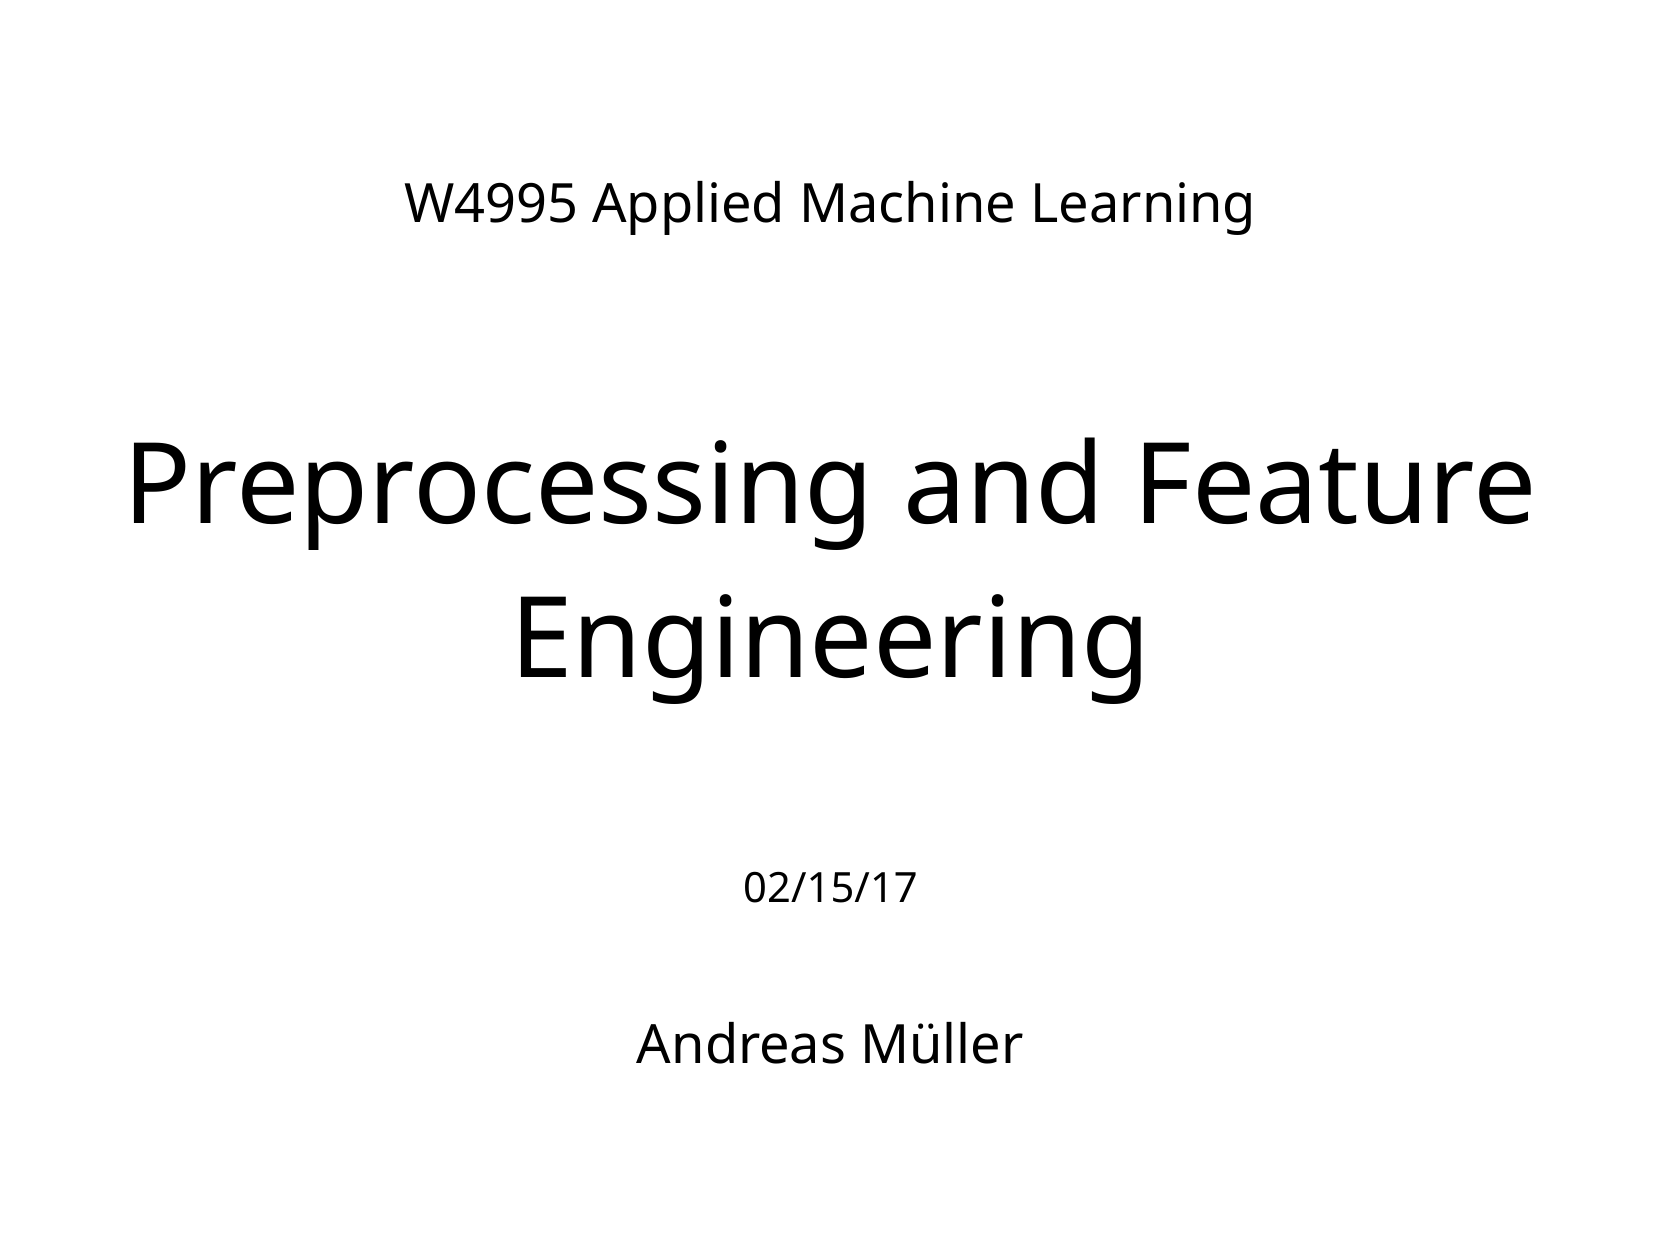

W4995 Applied Machine Learning
Preprocessing and Feature Engineering
02/15/17
Andreas Müller